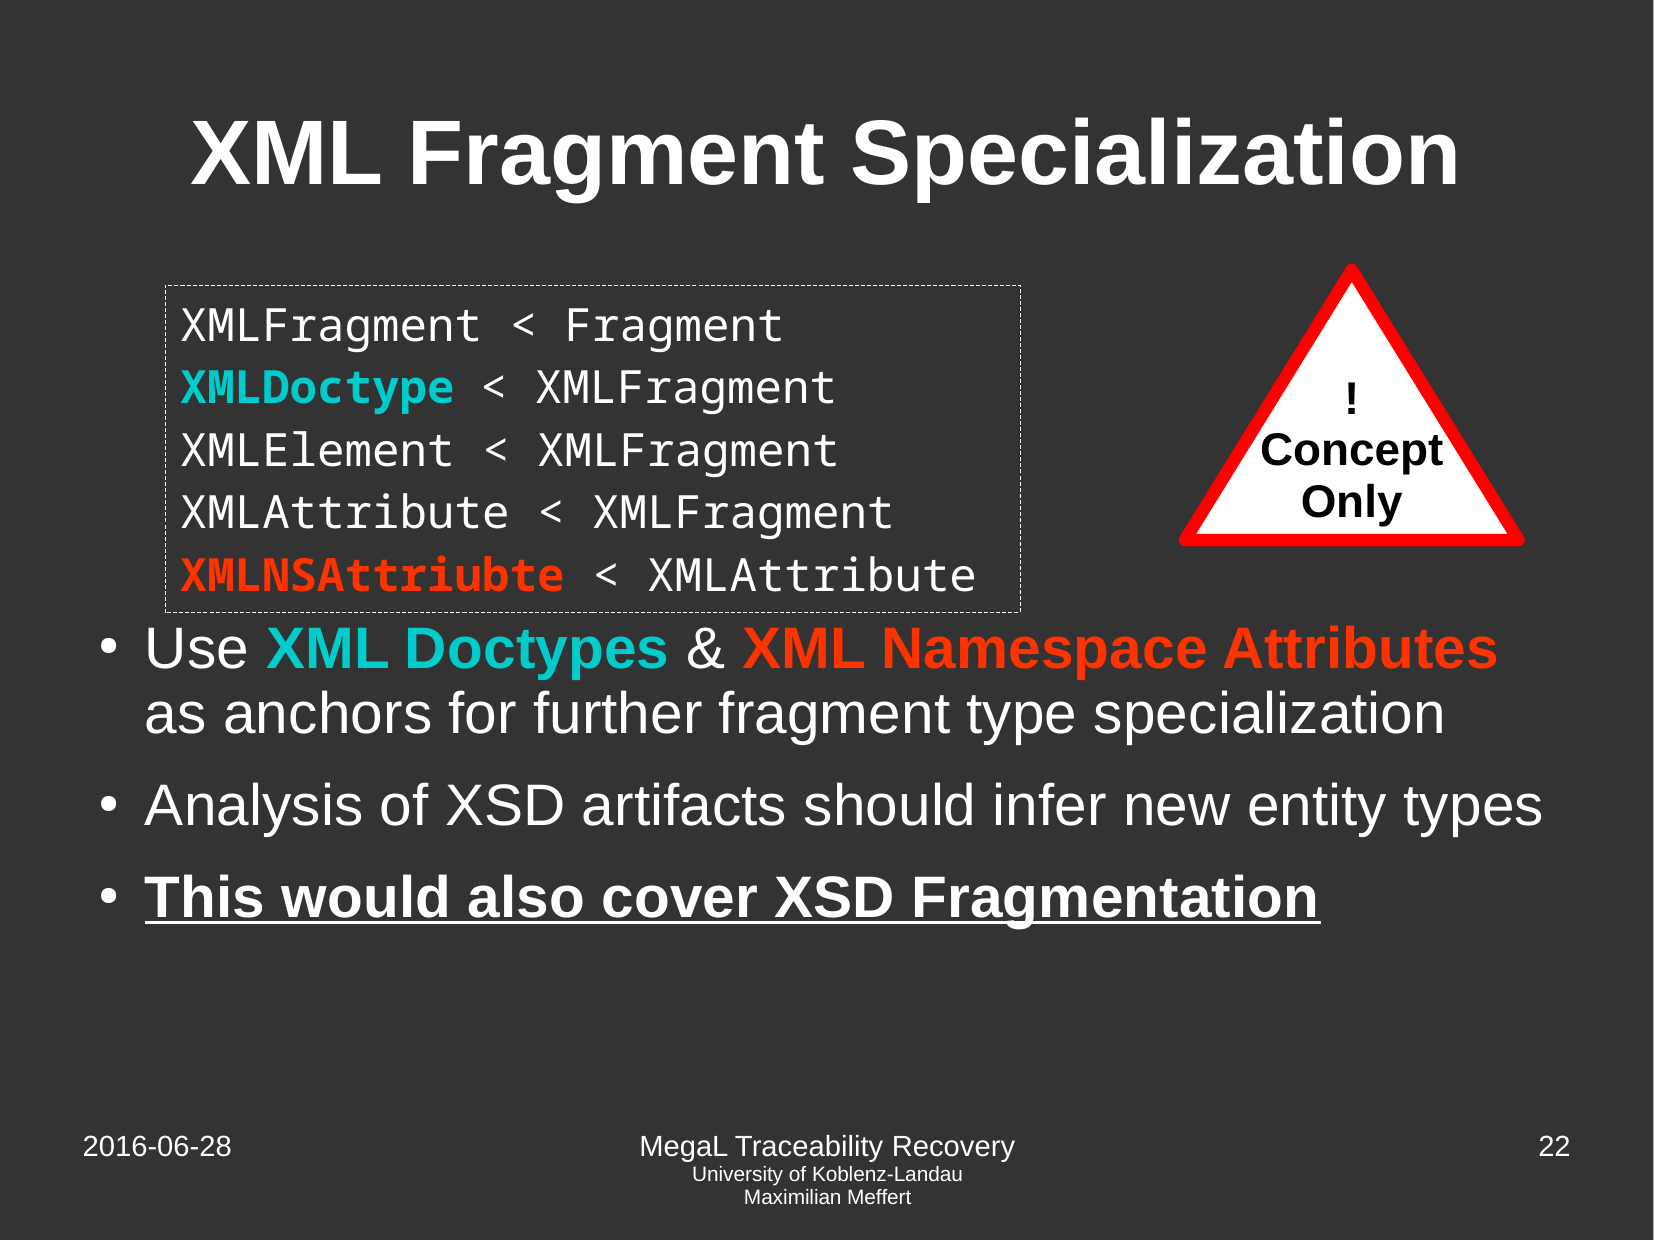

# XML Fragment Specialization
!
Concept
Only
XMLFragment < Fragment
XMLDoctype	< XMLFragment
XMLElement < XMLFragment
XMLAttribute < XMLFragment
XMLNSAttriubte < XMLAttribute
Use XML Doctypes & XML Namespace Attributes as anchors for further fragment type specialization
Analysis of XSD artifacts should infer new entity types
This would also cover XSD Fragmentation
2016-06-28
MegaL Traceability Recovery
22